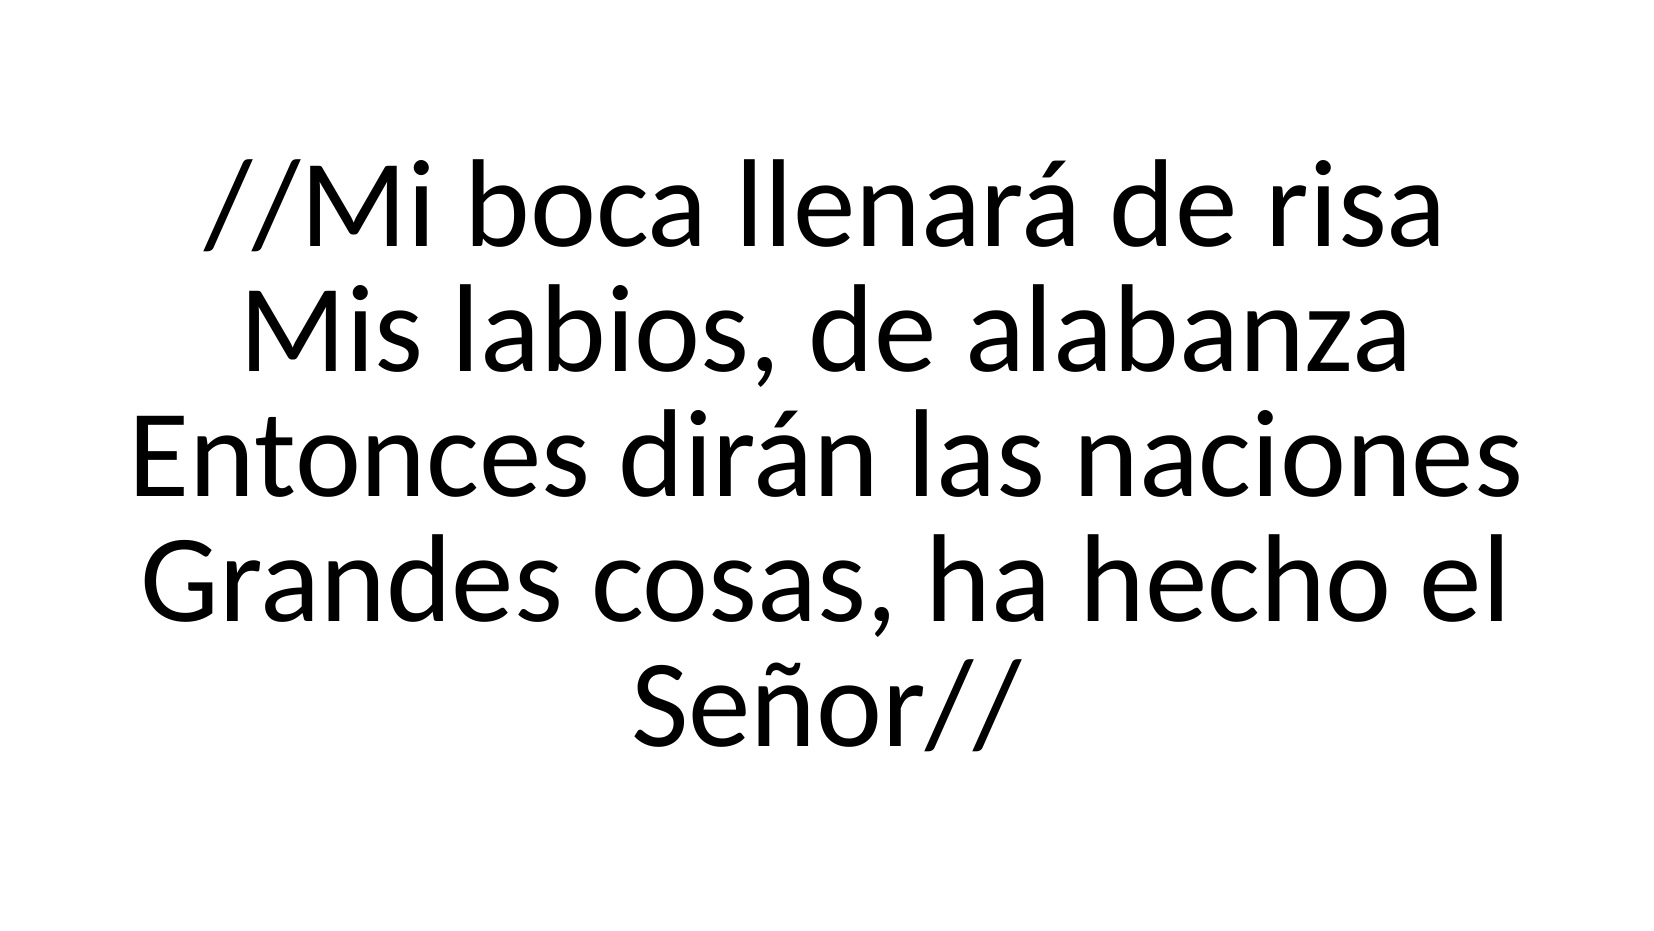

# //Mi boca llenará de risa Mis labios, de alabanza Entonces dirán las naciones Grandes cosas, ha hecho el Señor//